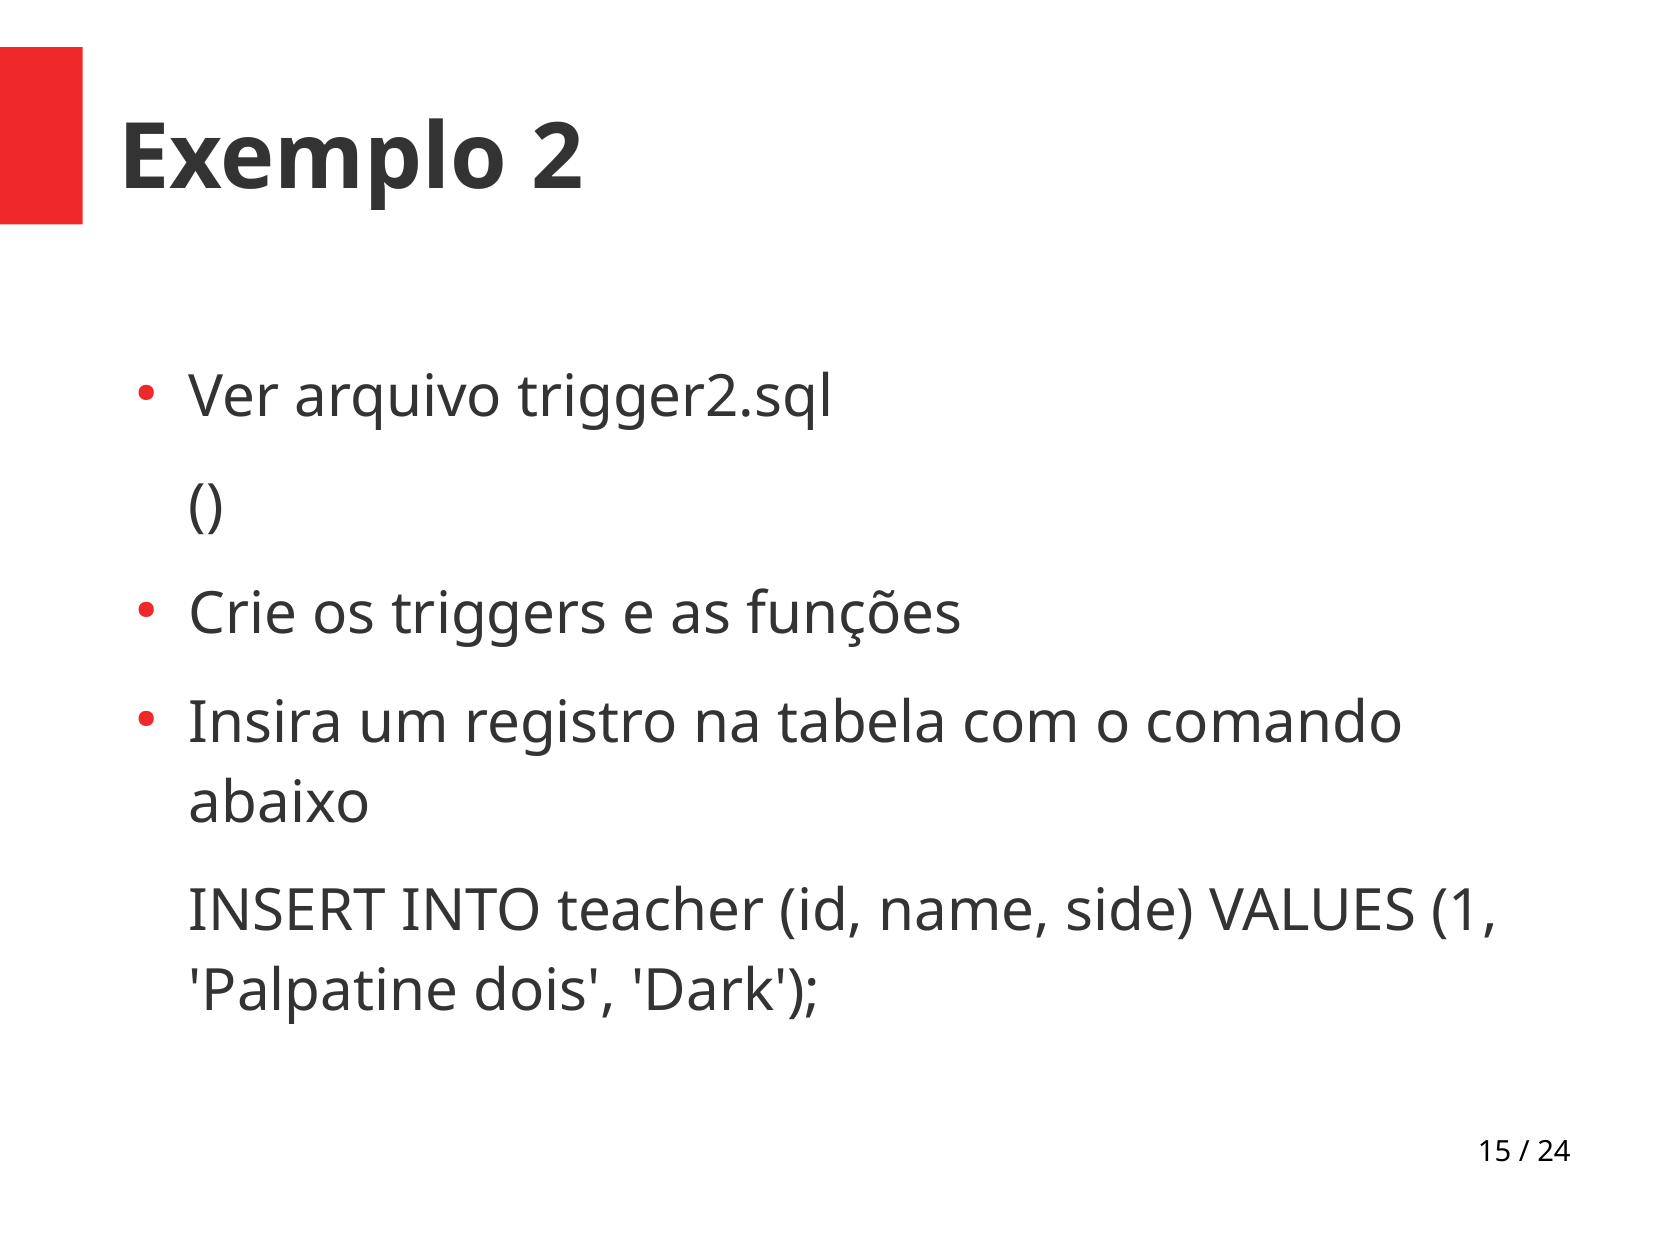

# Exemplo 2
Ver arquivo trigger2.sql
()
Crie os triggers e as funções
Insira um registro na tabela com o comando abaixo
INSERT INTO teacher (id, name, side) VALUES (1, 'Palpatine dois', 'Dark');
15